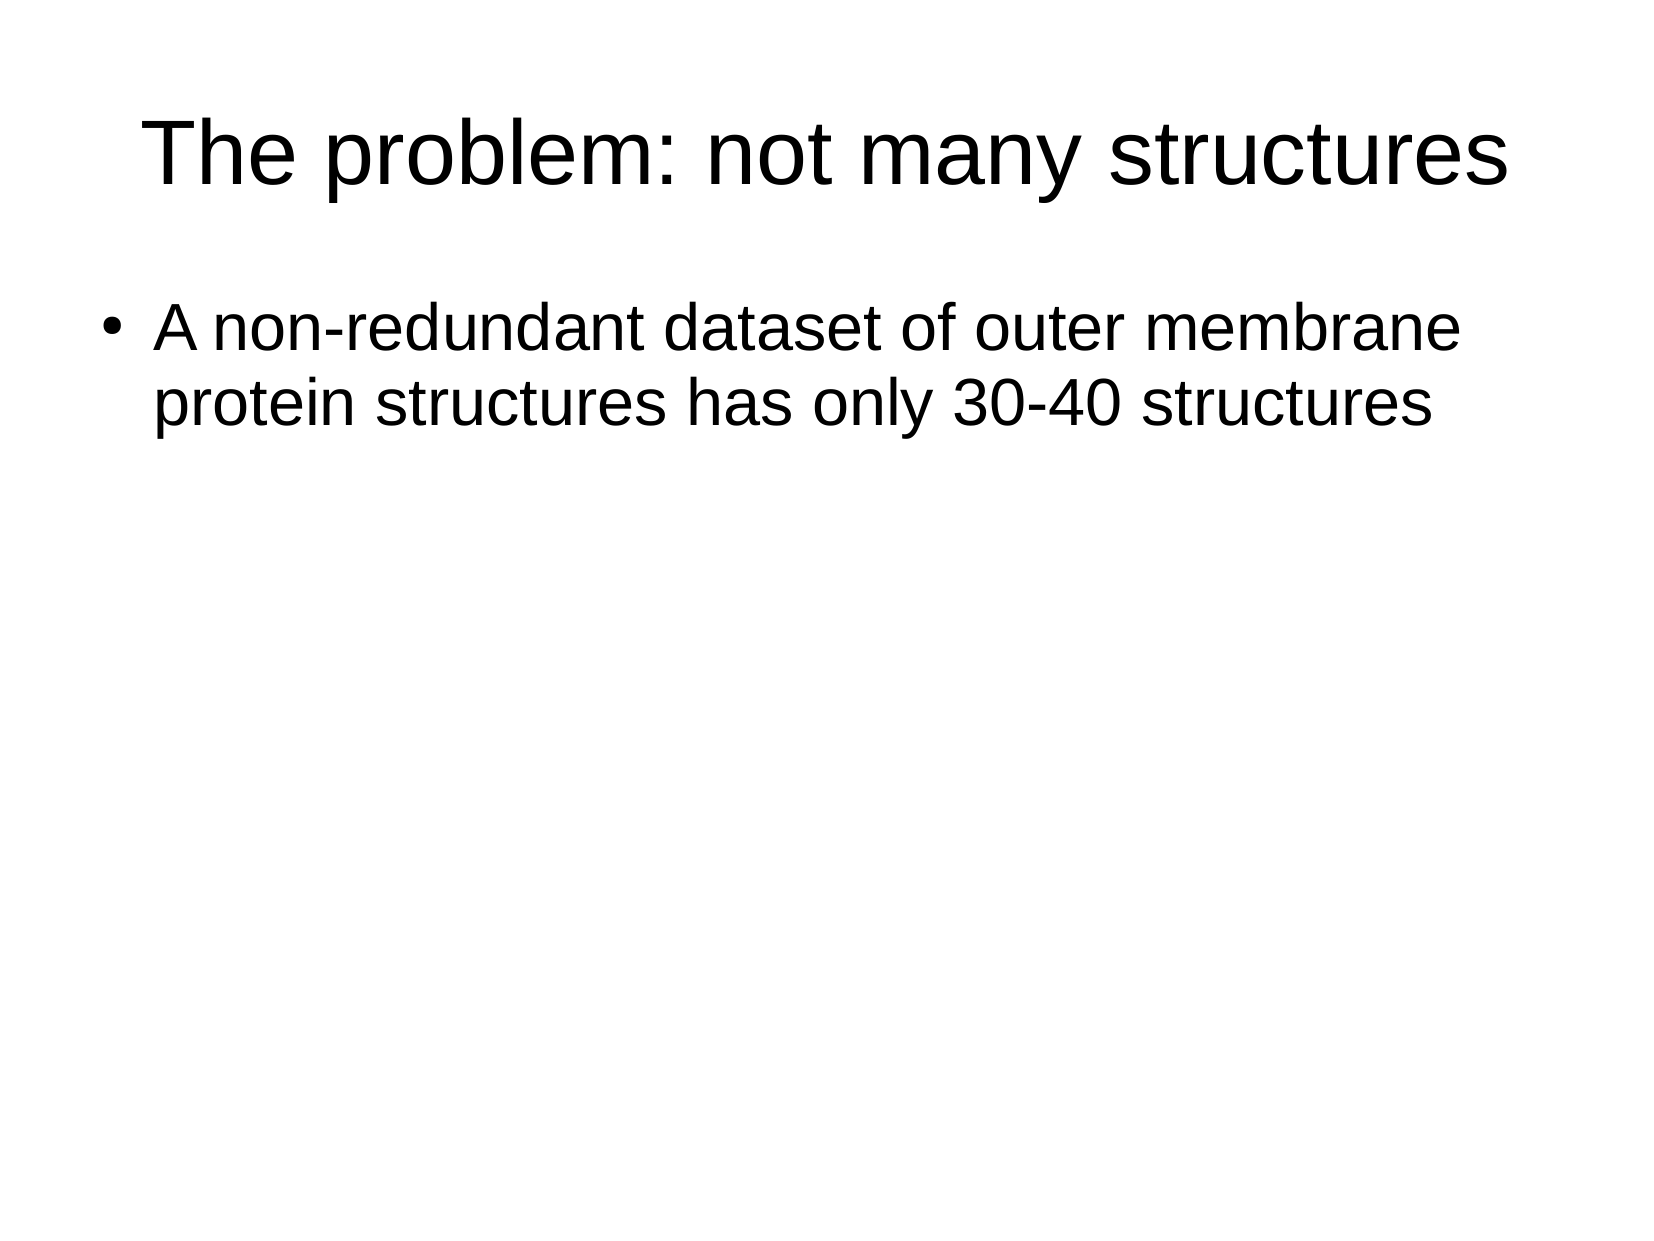

# The problem: not many structures
A non-redundant dataset of outer membrane protein structures has only 30-40 structures